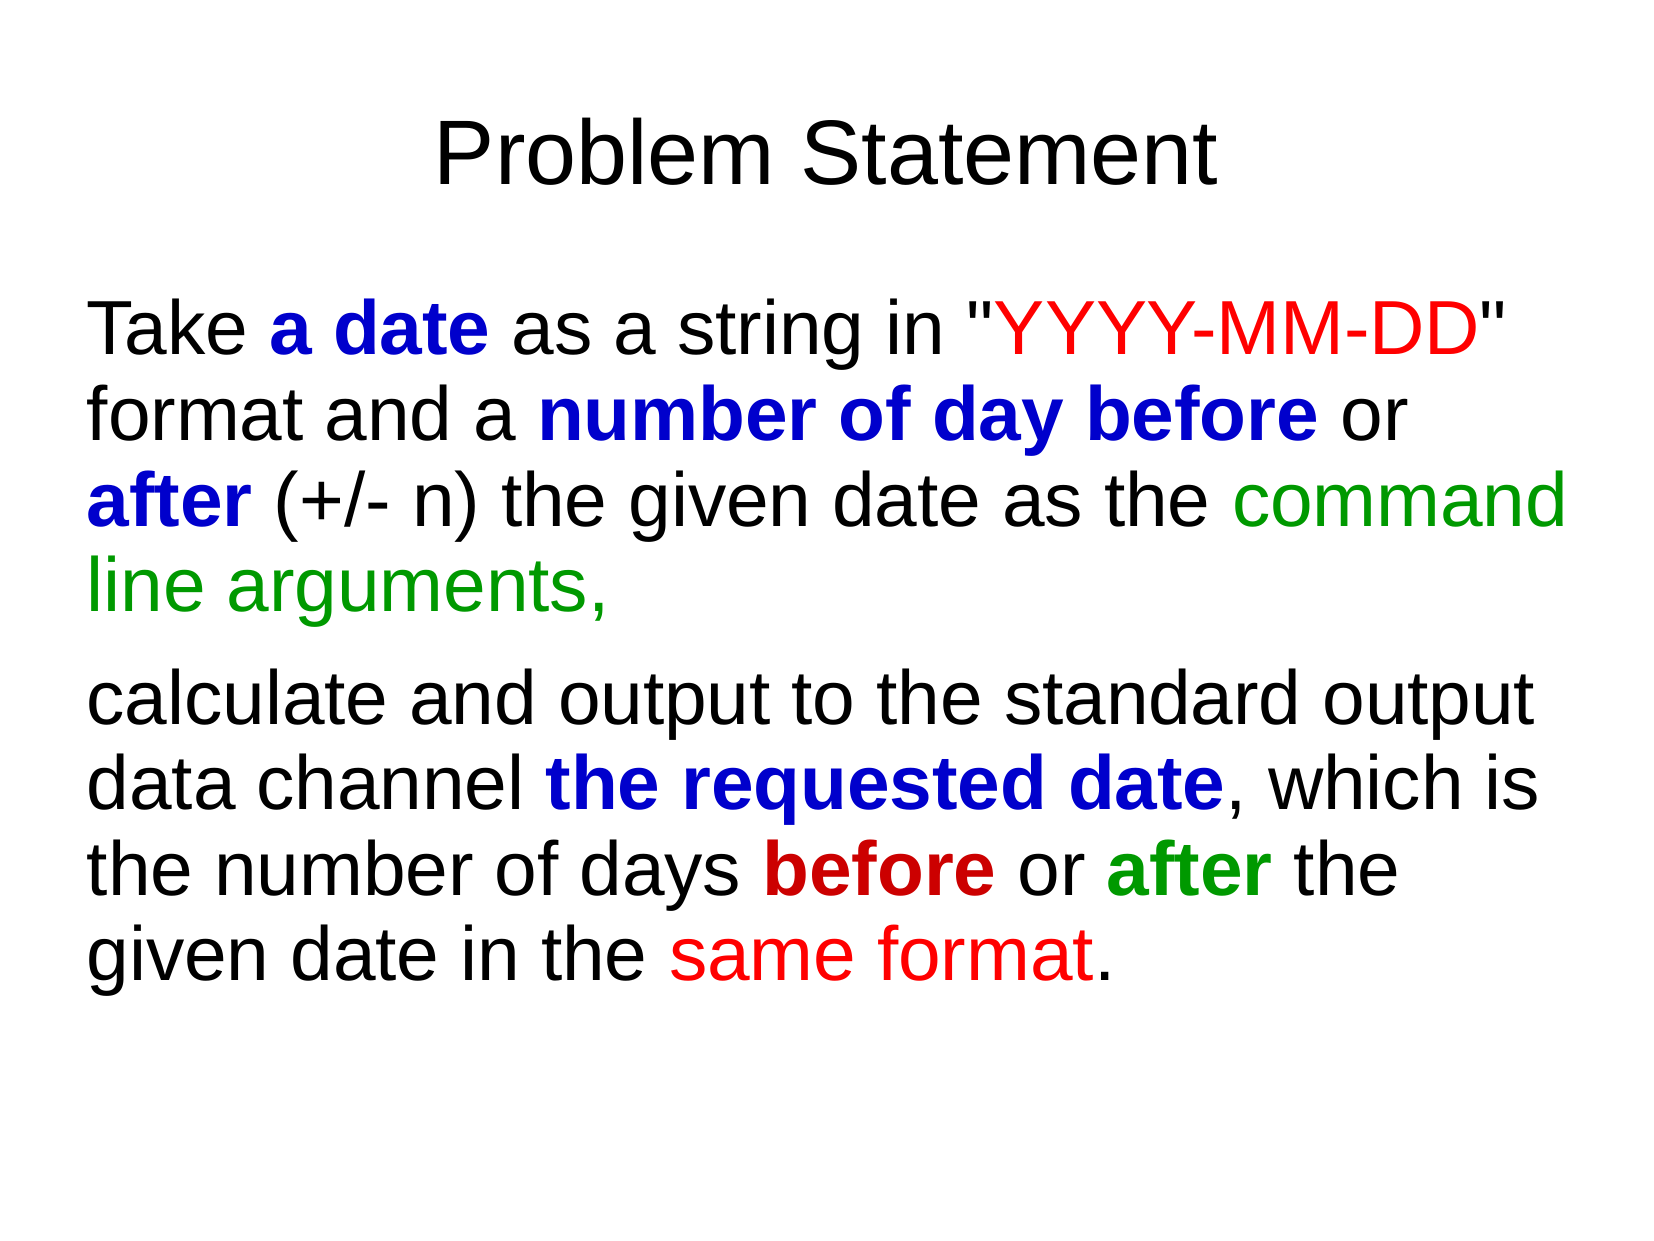

# Problem Statement
Take a date as a string in "YYYY-MM-DD" format and a number of day before or after (+/- n) the given date as the command line arguments,
calculate and output to the standard output data channel the requested date, which is the number of days before or after the given date in the same format.